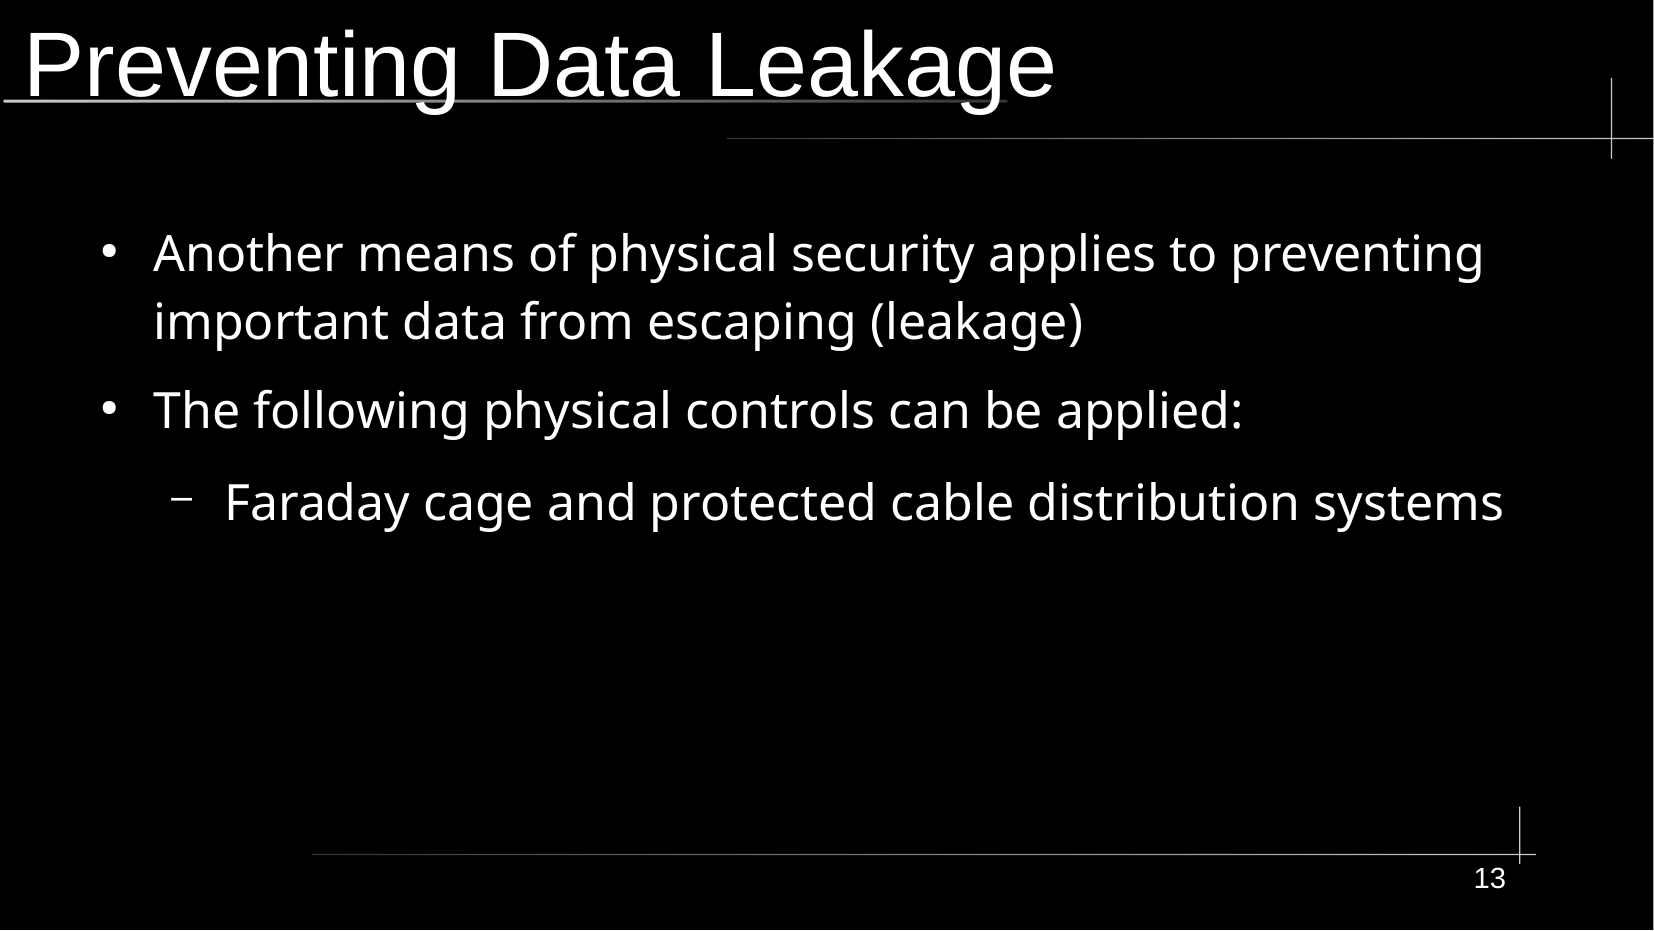

# Preventing Data Leakage
Another means of physical security applies to preventing important data from escaping (leakage)
The following physical controls can be applied:
Faraday cage and protected cable distribution systems
13